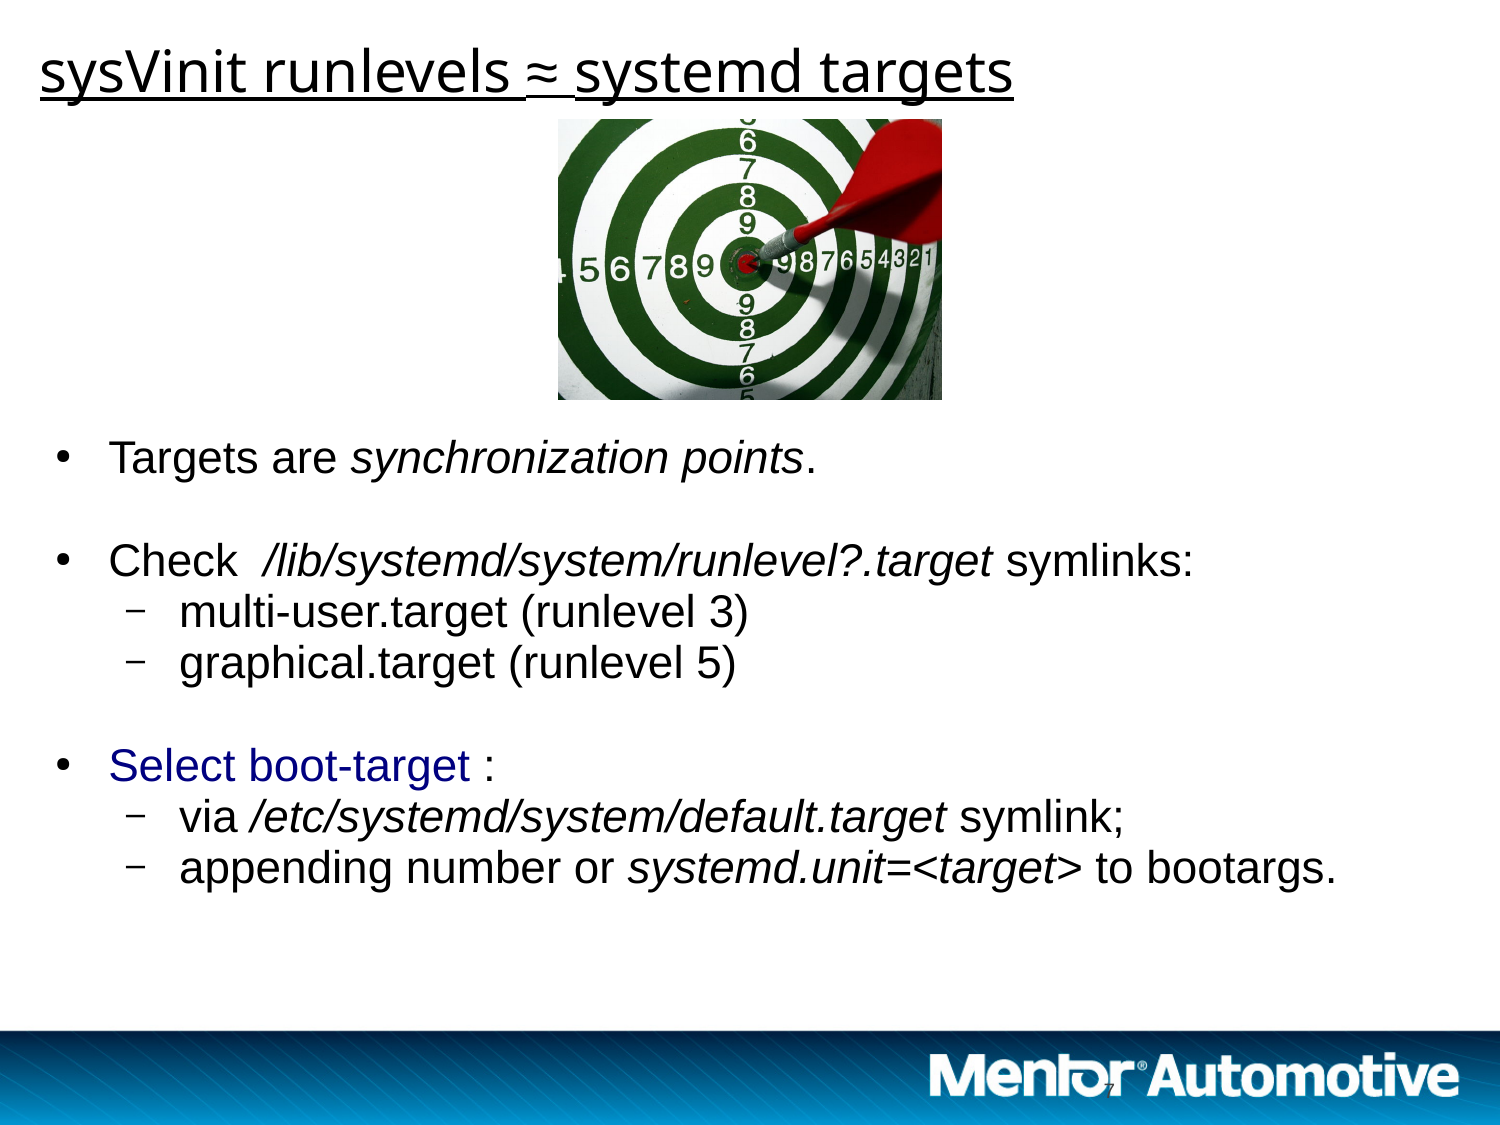

# sysVinit runlevels ≈ systemd targets
Targets are synchronization points.
Check /lib/systemd/system/runlevel?.target symlinks:
multi-user.target (runlevel 3)
graphical.target (runlevel 5)
Select boot-target :
via /etc/systemd/system/default.target symlink;
appending number or systemd.unit=<target> to bootargs.